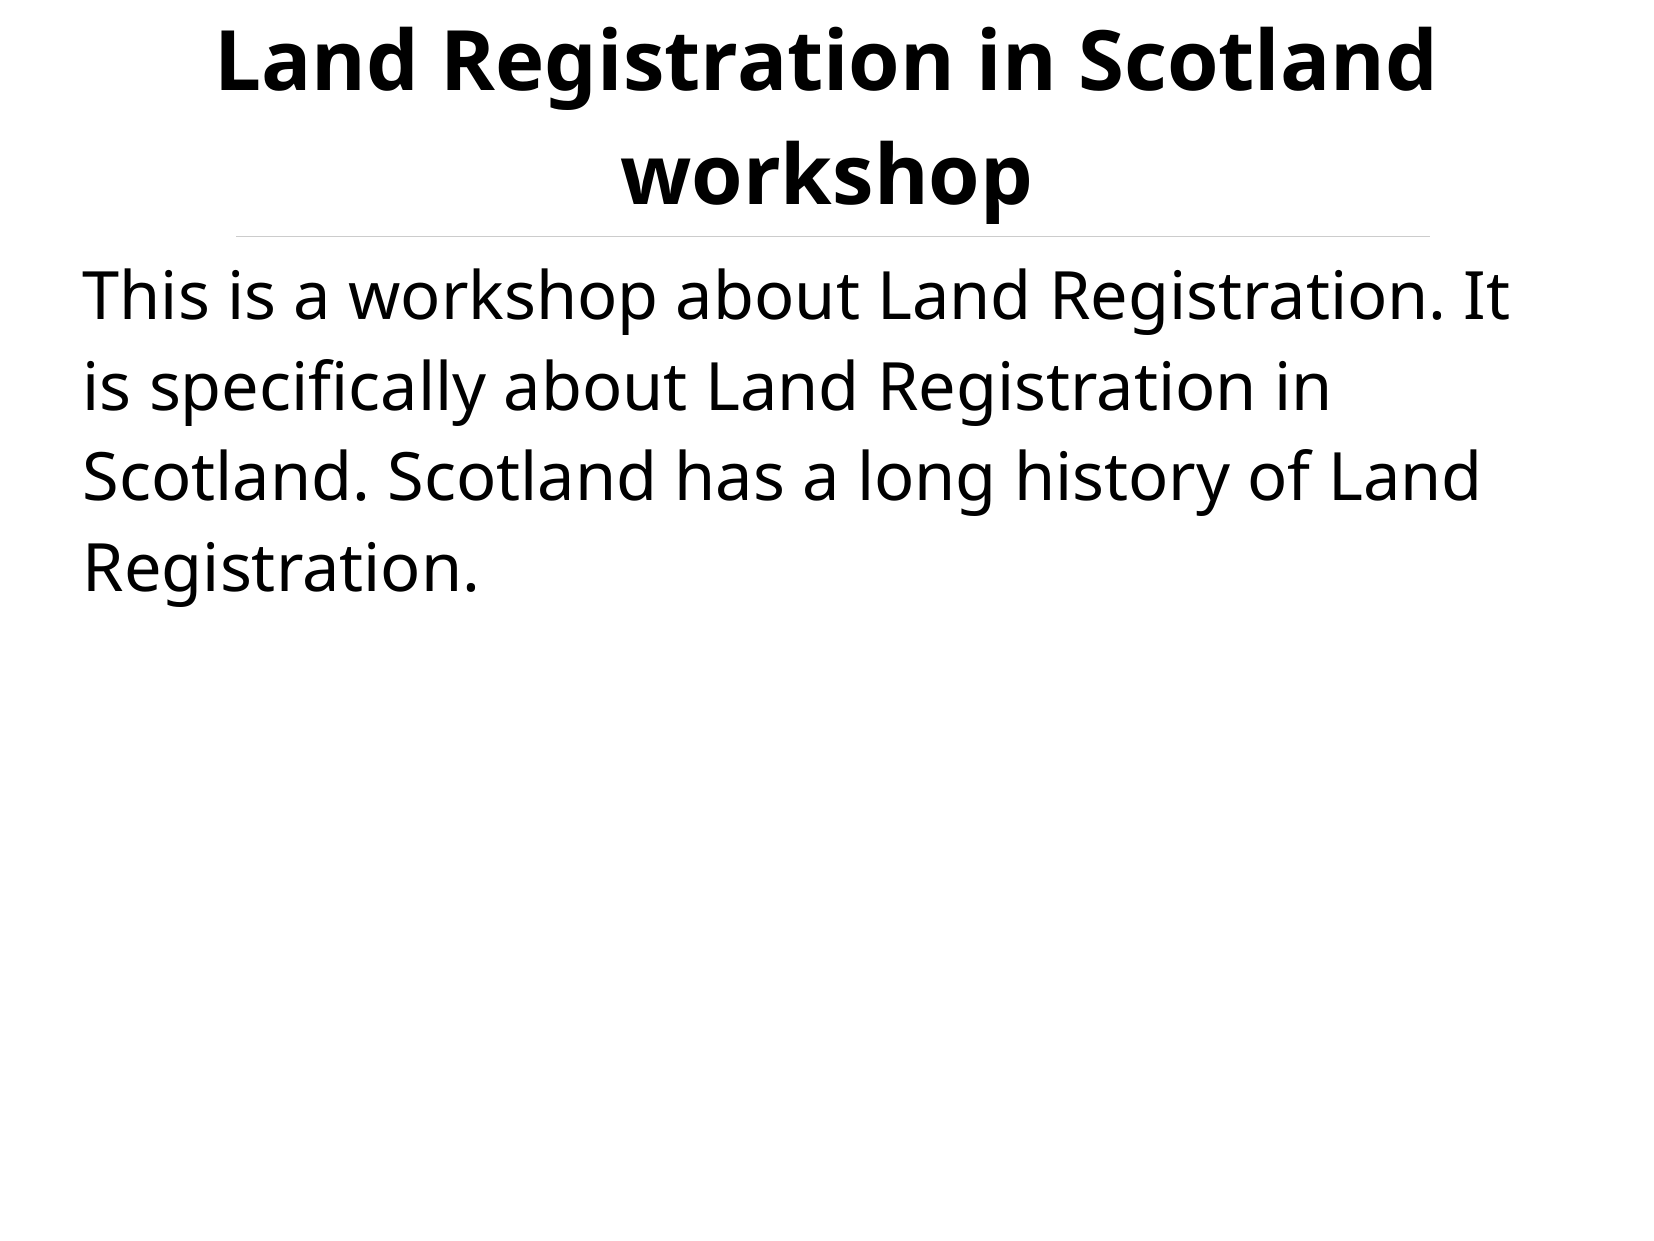

# Land Registration in Scotland workshop
This is a workshop about Land Registration. It is specifically about Land Registration in Scotland. Scotland has a long history of Land Registration.